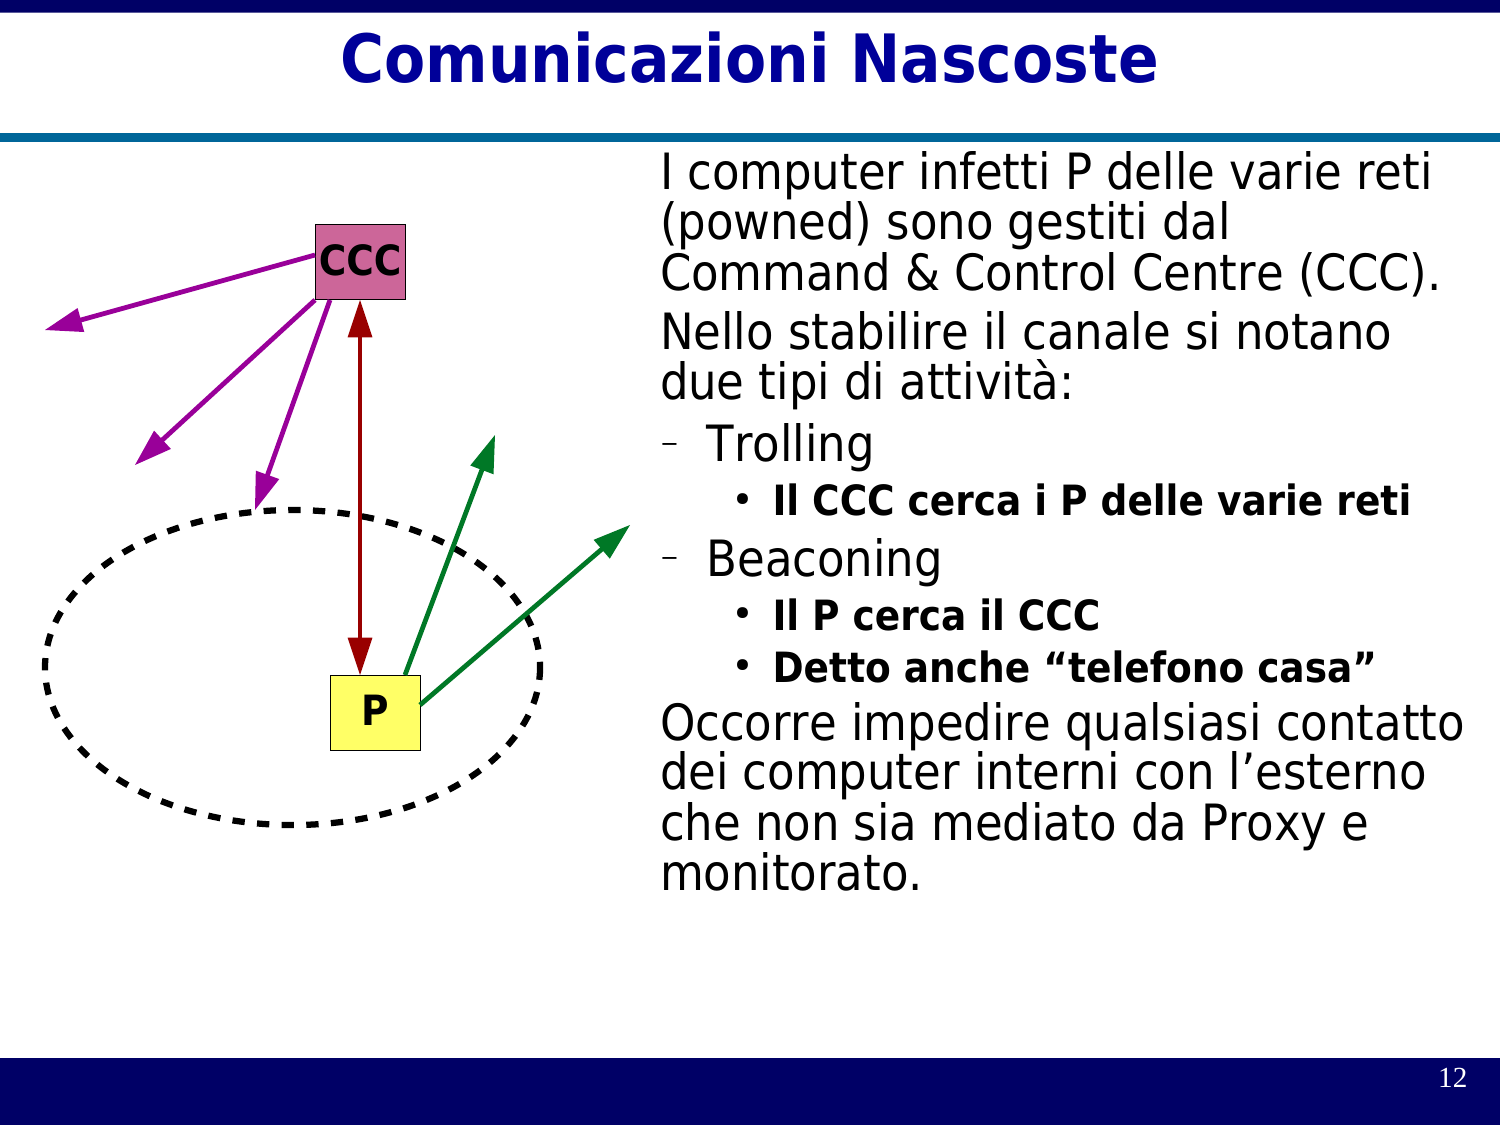

# Comunicazioni Nascoste
I computer infetti P delle varie reti (powned) sono gestiti dal Command & Control Centre (CCC).
Nello stabilire il canale si notano due tipi di attività:
Trolling
Il CCC cerca i P delle varie reti
Beaconing
Il P cerca il CCC
Detto anche “telefono casa”
Occorre impedire qualsiasi contatto dei computer interni con l’esterno che non sia mediato da Proxy e monitorato.
CCC
P